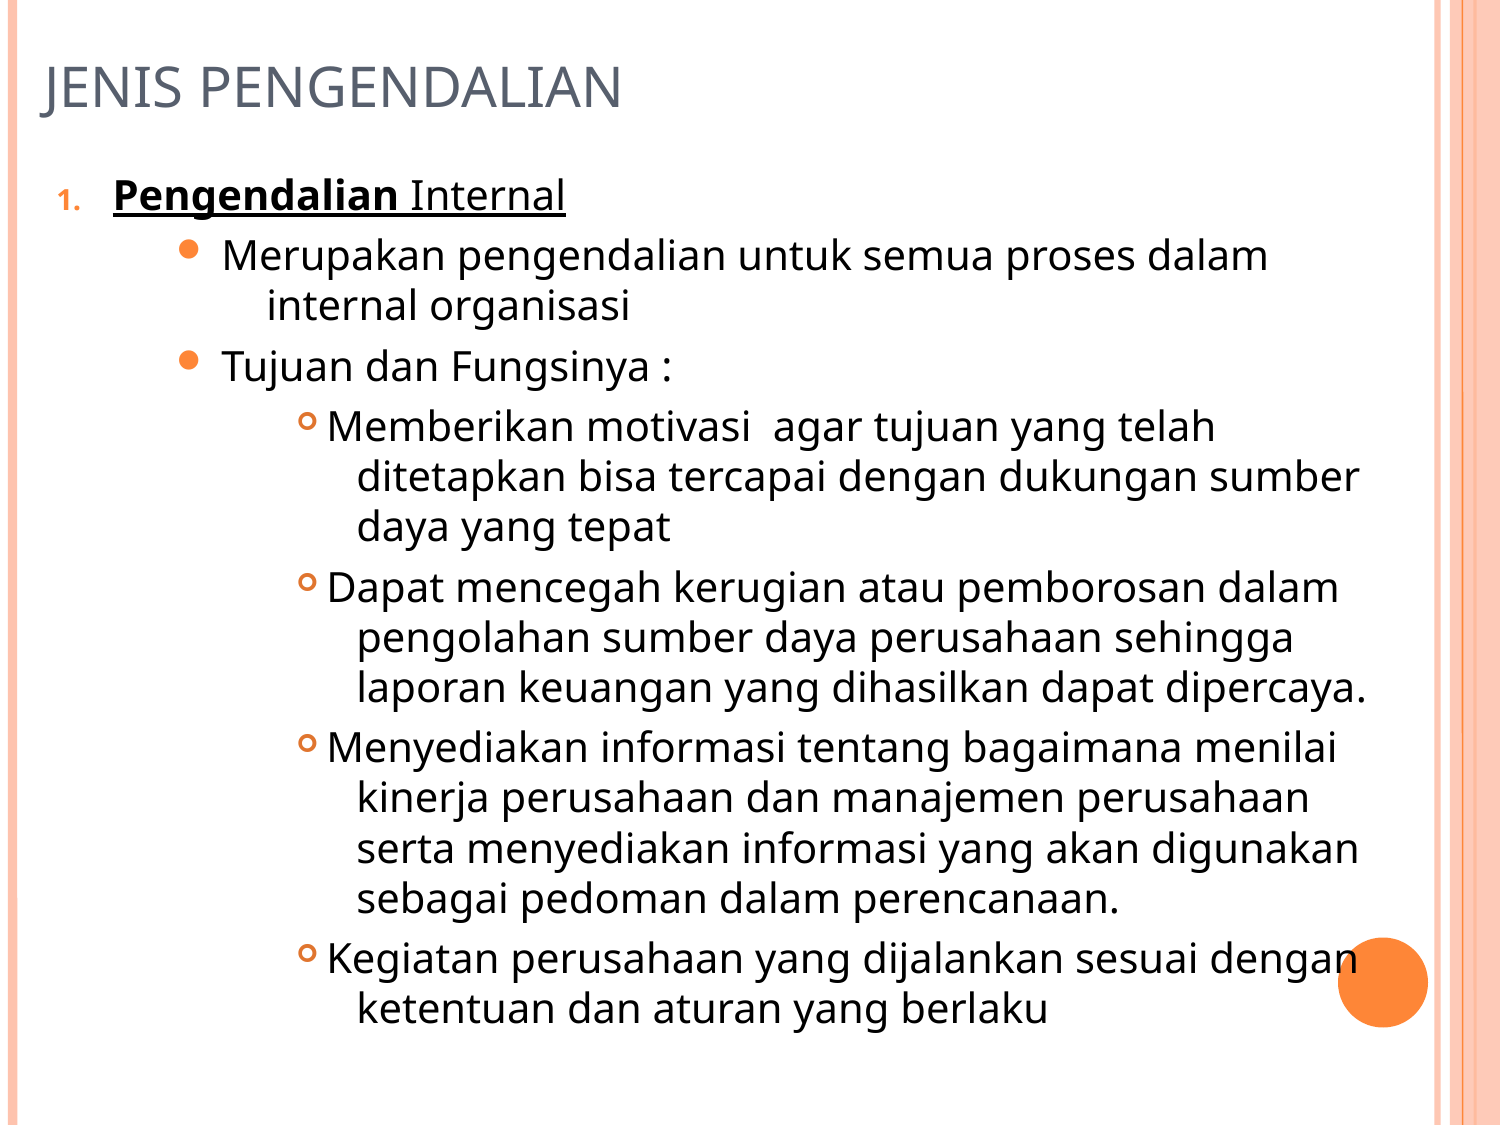

# Jenis Pengendalian
Pengendalian Internal
Merupakan pengendalian untuk semua proses dalam internal organisasi
Tujuan dan Fungsinya :
Memberikan motivasi agar tujuan yang telah ditetapkan bisa tercapai dengan dukungan sumber daya yang tepat
Dapat mencegah kerugian atau pemborosan dalam pengolahan sumber daya perusahaan sehingga laporan keuangan yang dihasilkan dapat dipercaya.
Menyediakan informasi tentang bagaimana menilai kinerja perusahaan dan manajemen perusahaan serta menyediakan informasi yang akan digunakan sebagai pedoman dalam perencanaan.
Kegiatan perusahaan yang dijalankan sesuai dengan ketentuan dan aturan yang berlaku